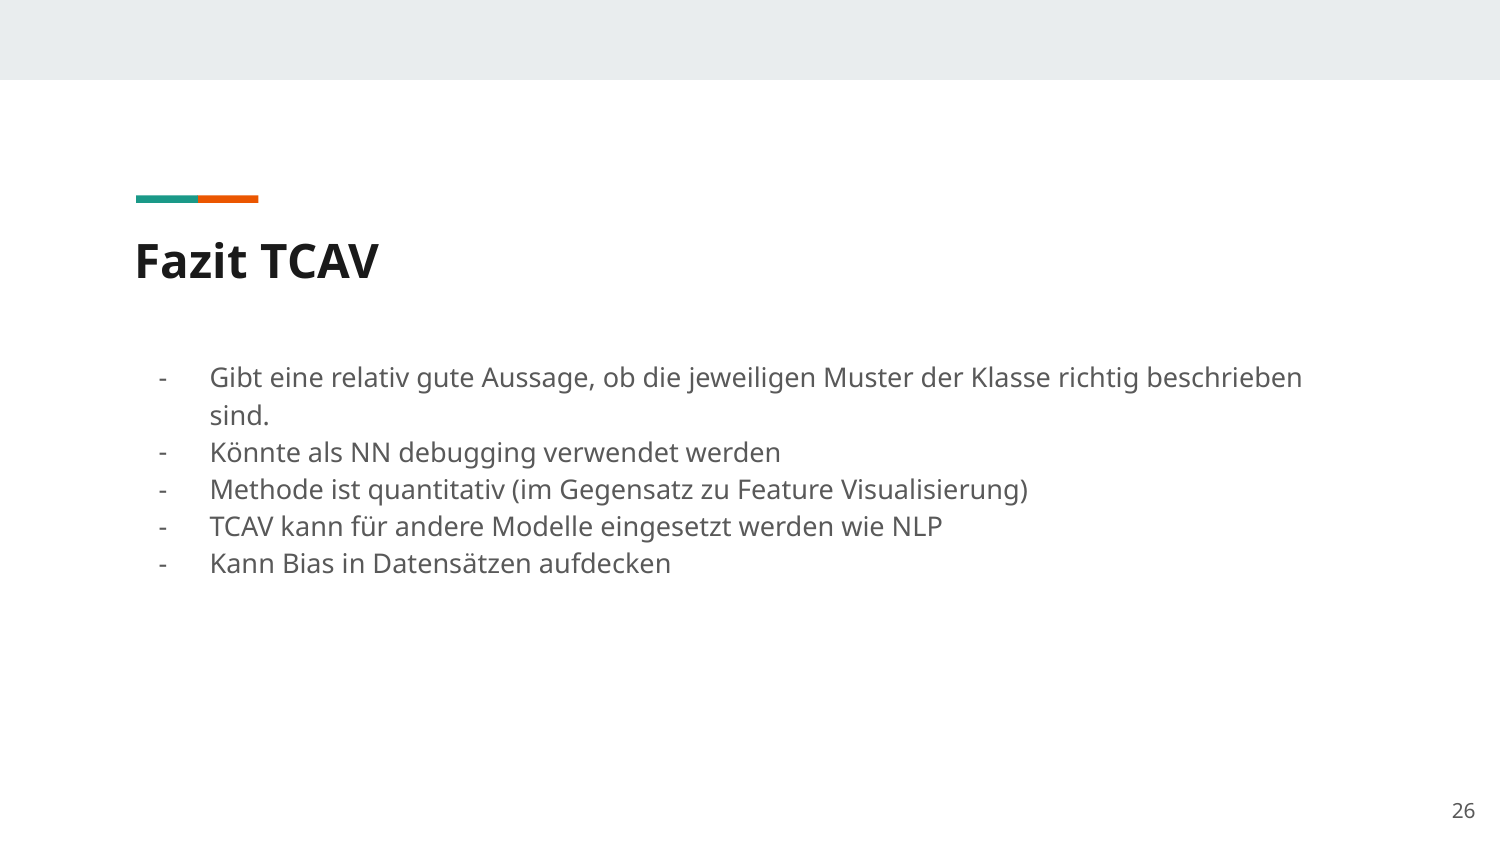

# Fazit TCAV
Gibt eine relativ gute Aussage, ob die jeweiligen Muster der Klasse richtig beschrieben sind.
Könnte als NN debugging verwendet werden
Methode ist quantitativ (im Gegensatz zu Feature Visualisierung)
TCAV kann für andere Modelle eingesetzt werden wie NLP
Kann Bias in Datensätzen aufdecken